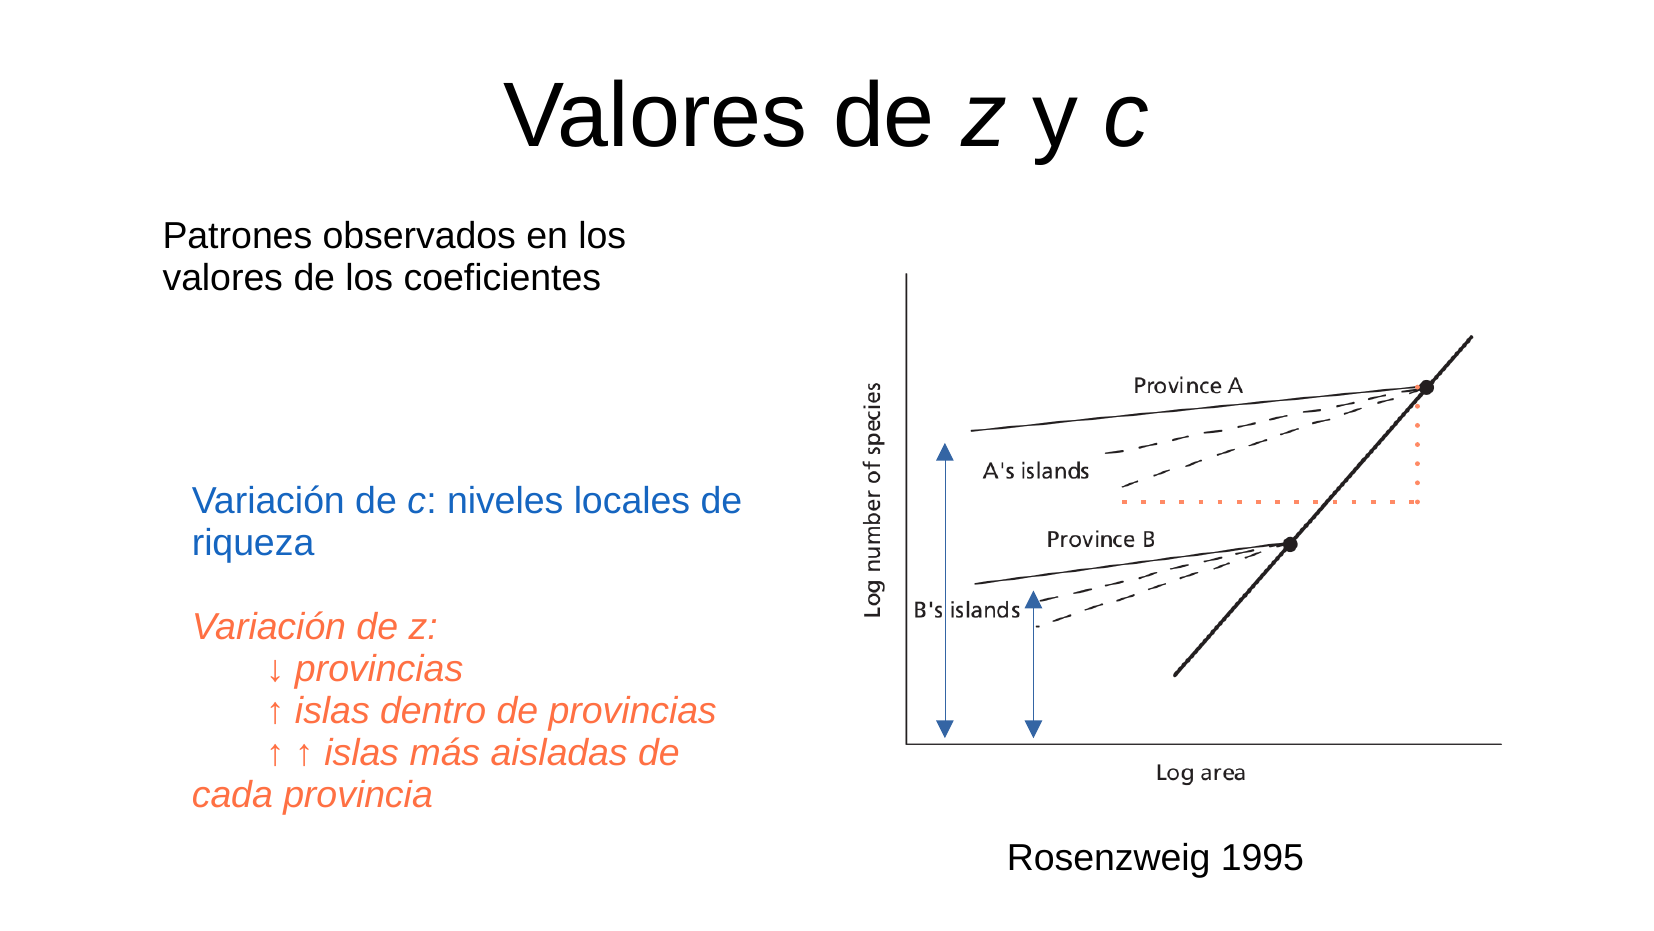

# Valores de z y c
Patrones observados en los valores de los coeficientes
Variación de c: niveles locales de riqueza
Variación de z:
	↓ provincias
	↑ islas dentro de provincias
	↑ ↑ islas más aisladas de cada provincia
Rosenzweig 1995